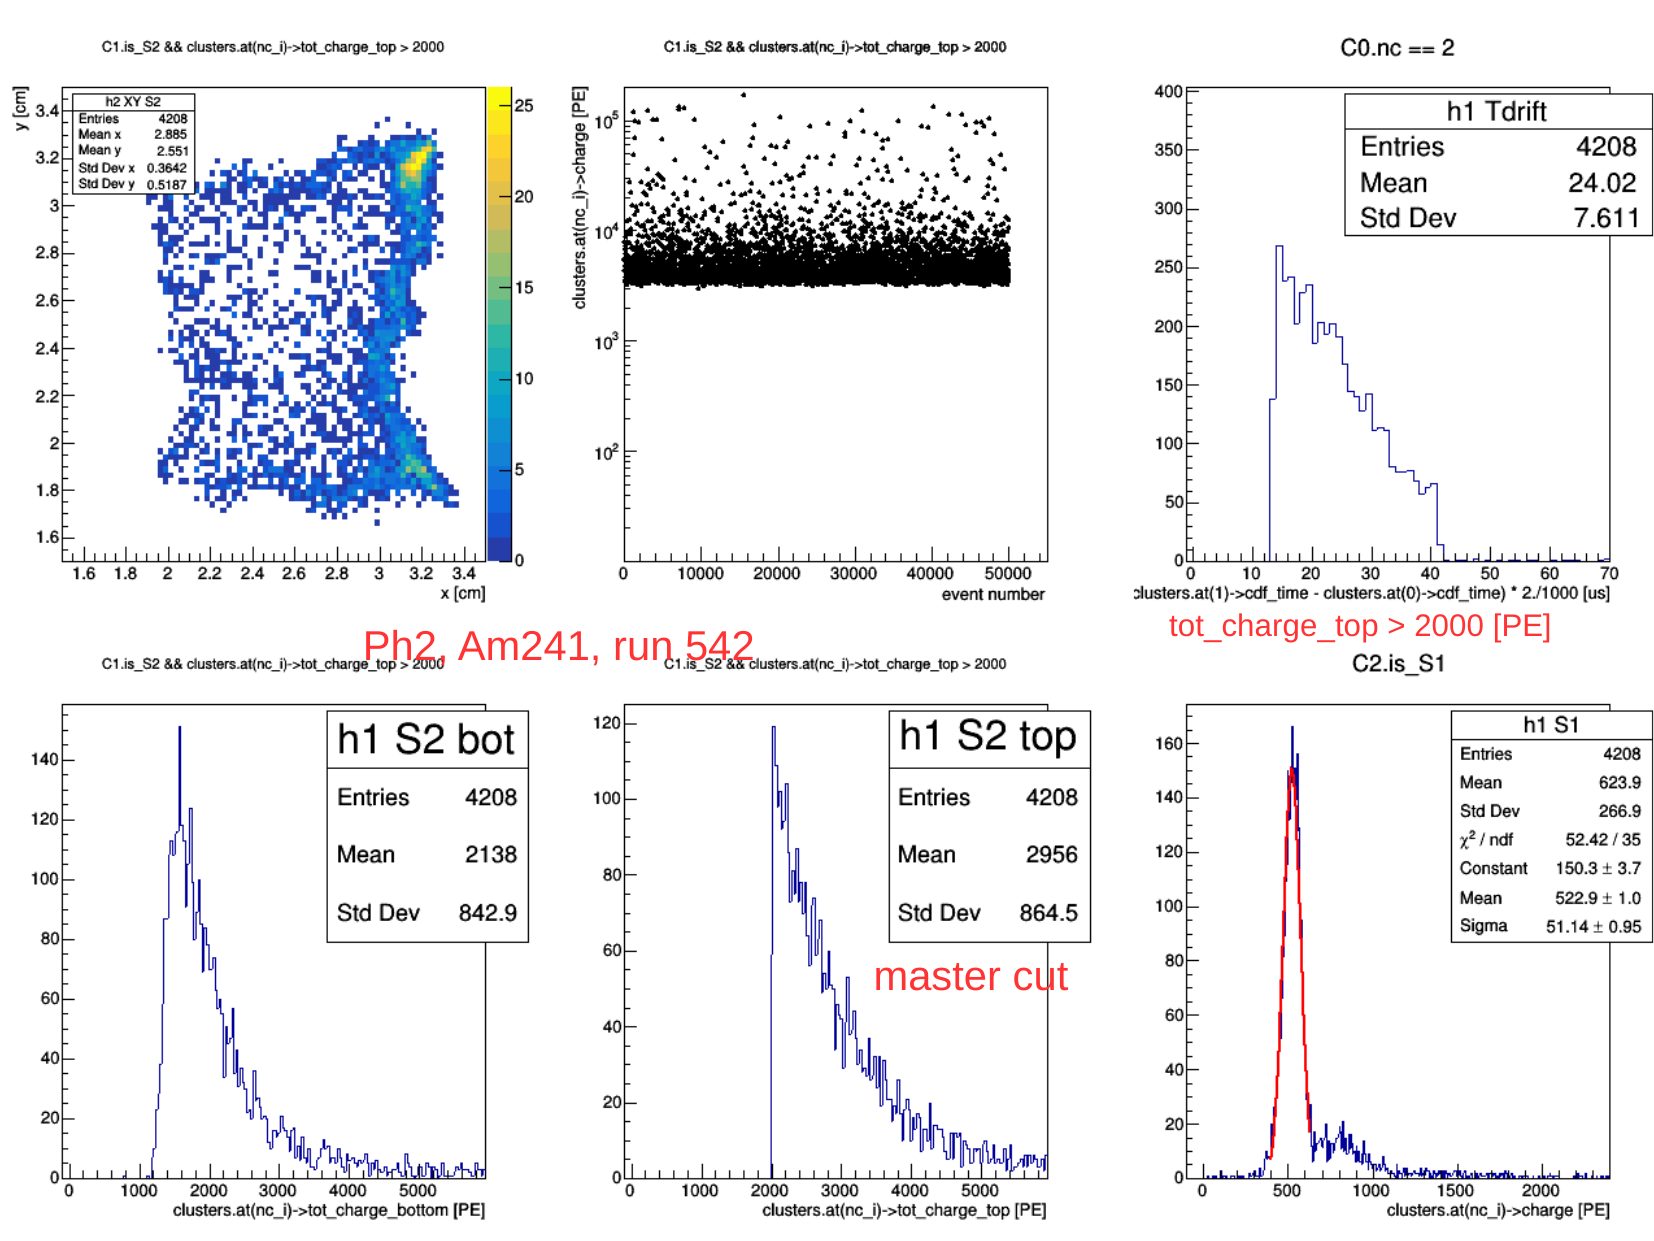

tot_charge_top > 2000 [PE]
Ph2, Am241, run 542
master cut